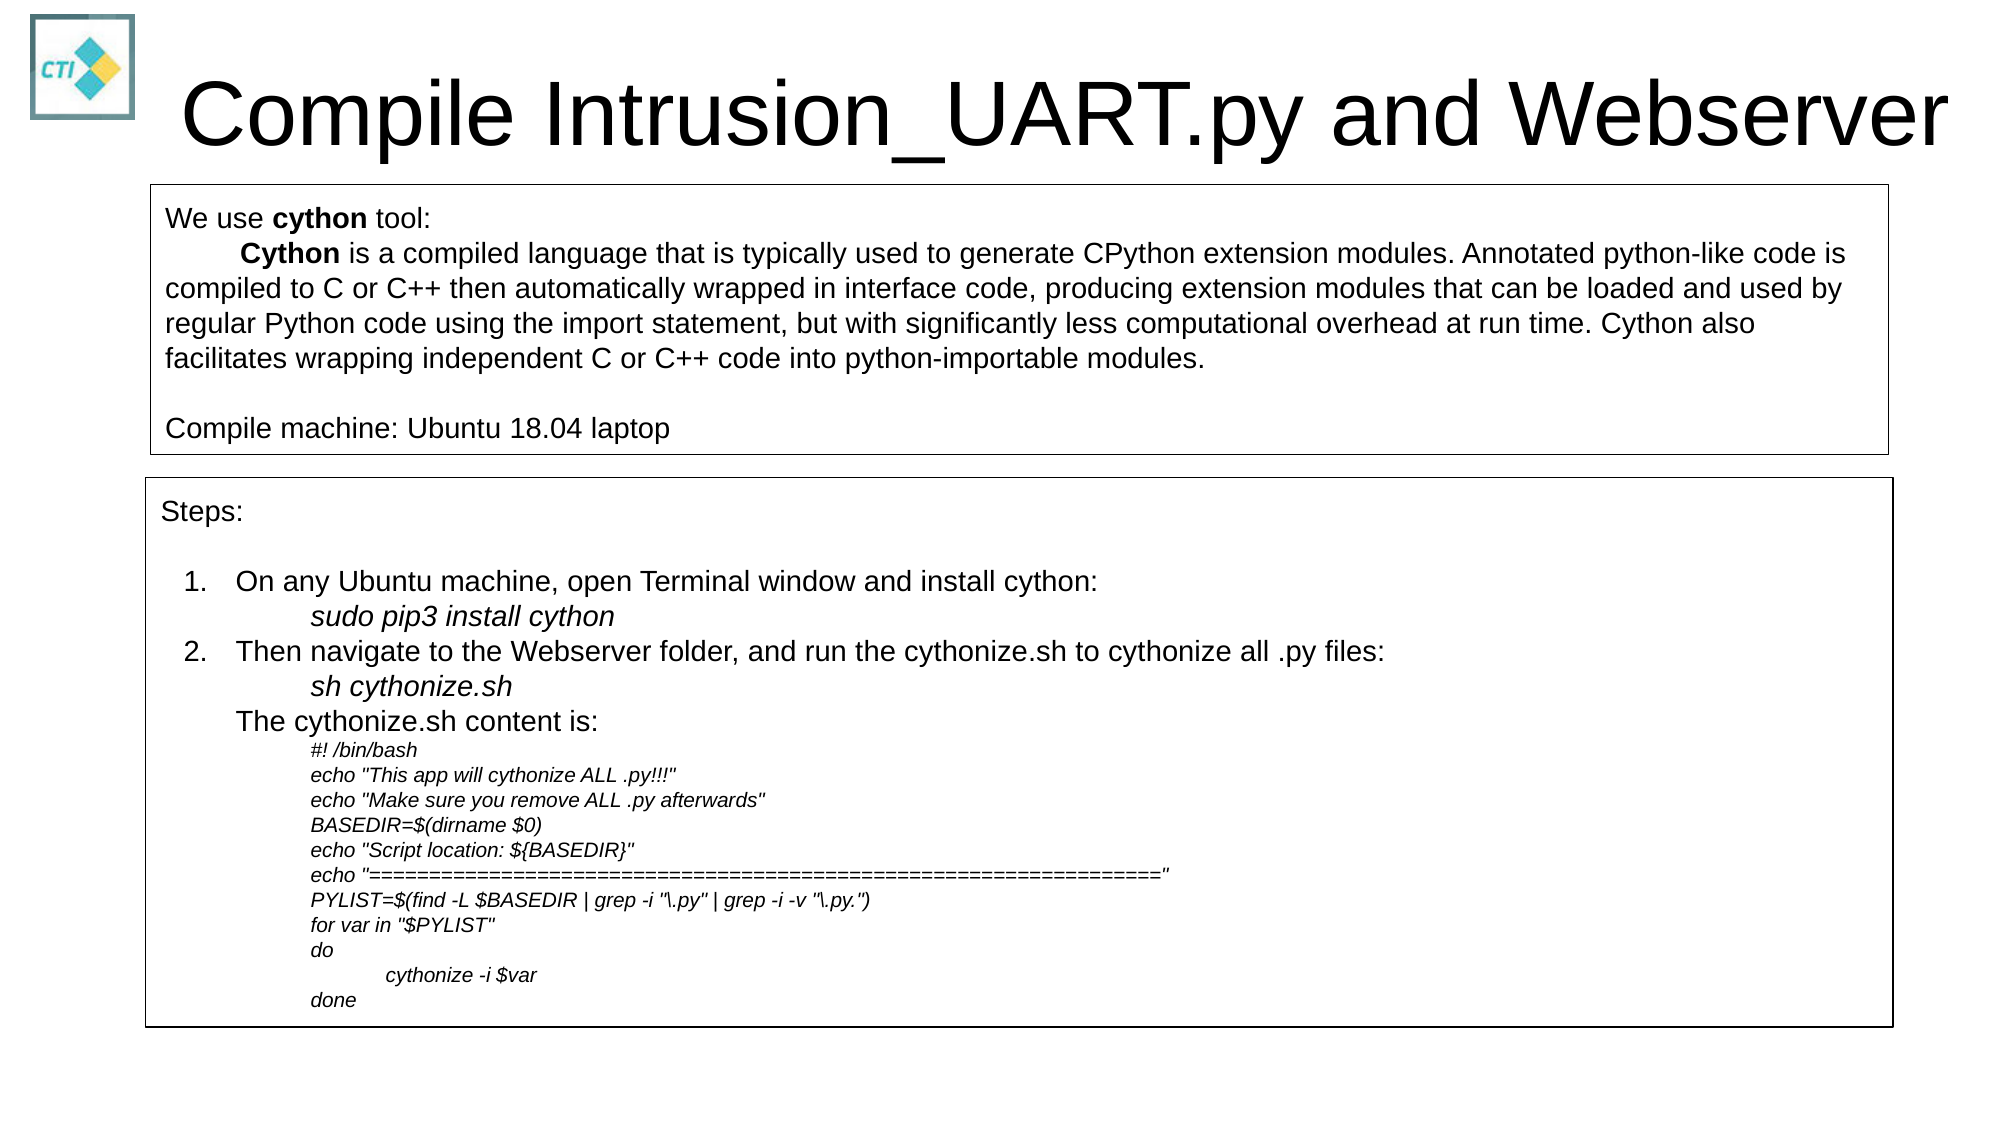

Compile Intrusion_UART.py and Webserver
We use cython tool:
	Cython is a compiled language that is typically used to generate CPython extension modules. Annotated python-like code is compiled to C or C++ then automatically wrapped in interface code, producing extension modules that can be loaded and used by regular Python code using the import statement, but with significantly less computational overhead at run time. Cython also facilitates wrapping independent C or C++ code into python-importable modules.
Compile machine: Ubuntu 18.04 laptop
Steps:
On any Ubuntu machine, open Terminal window and install cython:
sudo pip3 install cython
Then navigate to the Webserver folder, and run the cythonize.sh to cythonize all .py files:
sh cythonize.sh
	The cythonize.sh content is:
#! /bin/bash
echo "This app will cythonize ALL .py!!!"
echo "Make sure you remove ALL .py afterwards"
BASEDIR=$(dirname $0)
echo "Script location: ${BASEDIR}"
echo "=================================================================="
PYLIST=$(find -L $BASEDIR | grep -i "\.py" | grep -i -v "\.py.")
for var in "$PYLIST"
do
	cythonize -i $var
done